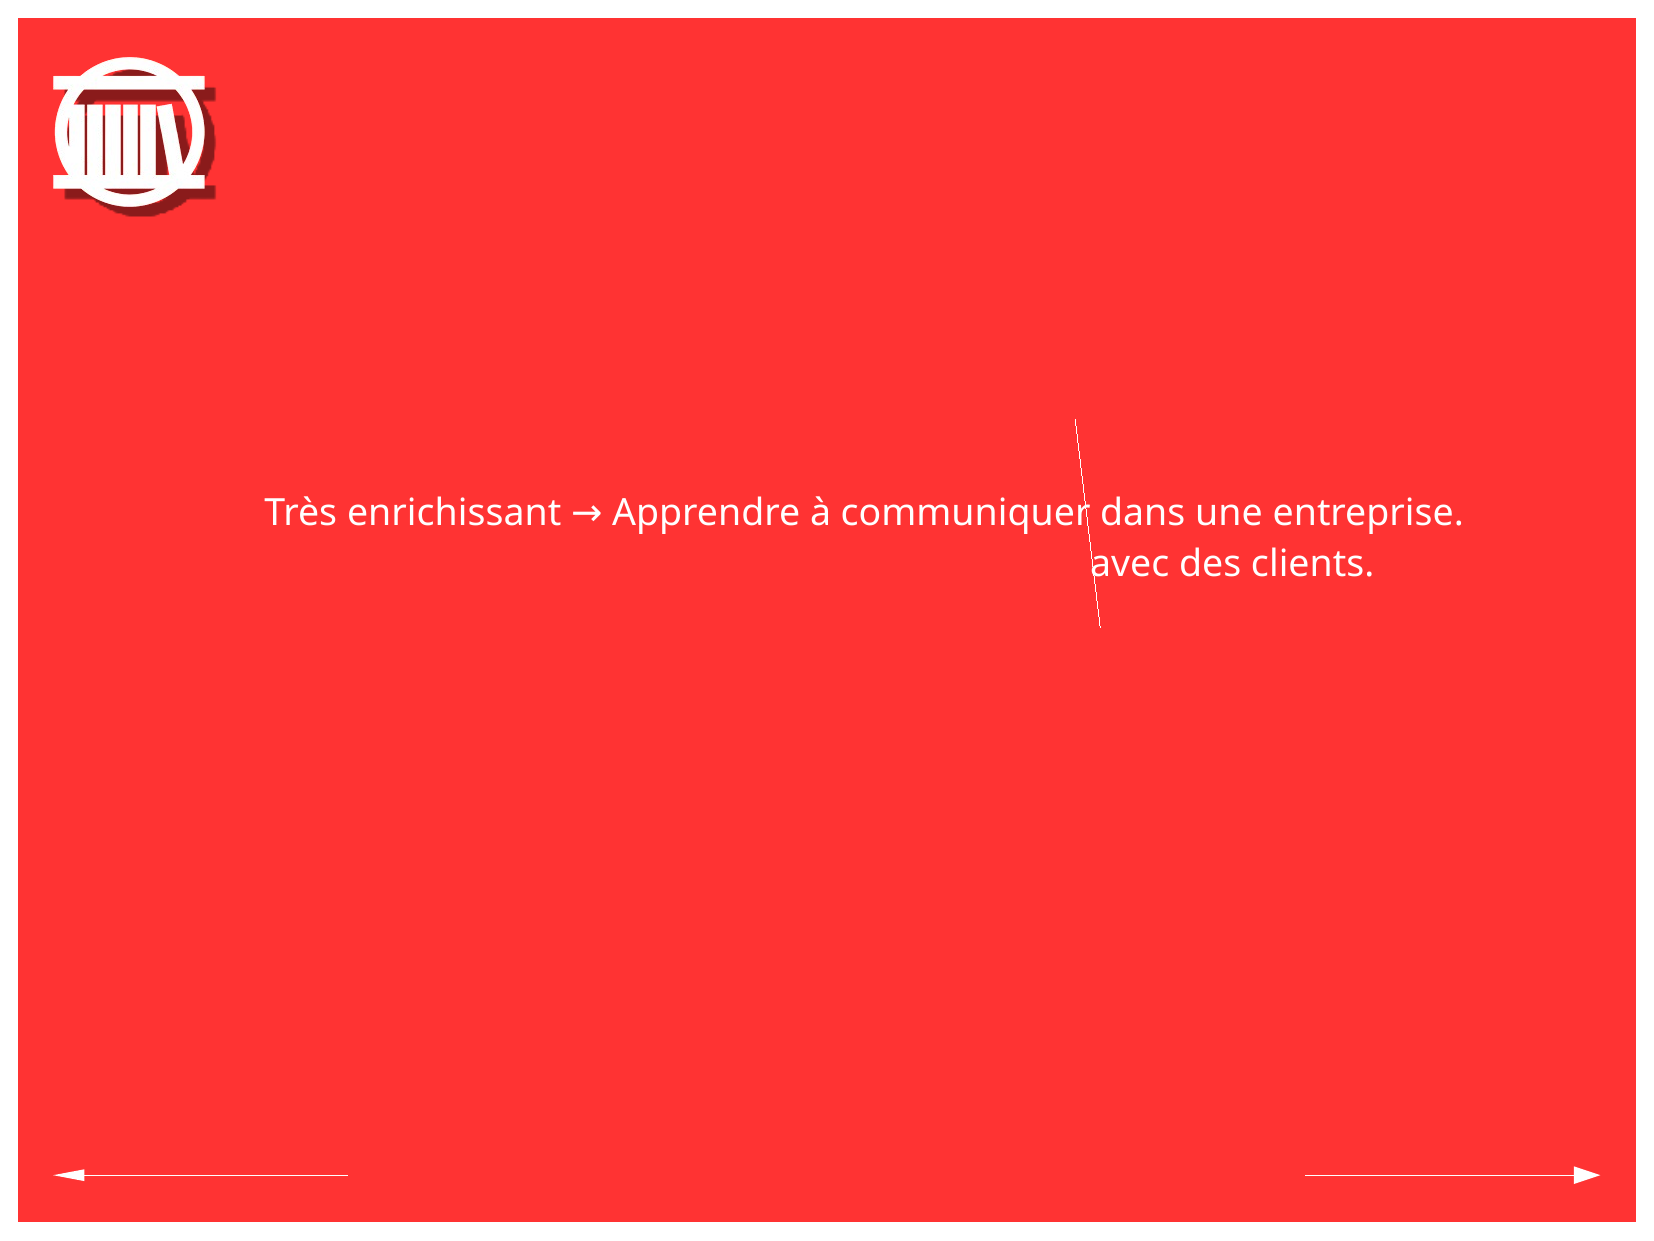

Très enrichissant → Apprendre à communiquer dans une entreprise.
										 avec des clients.